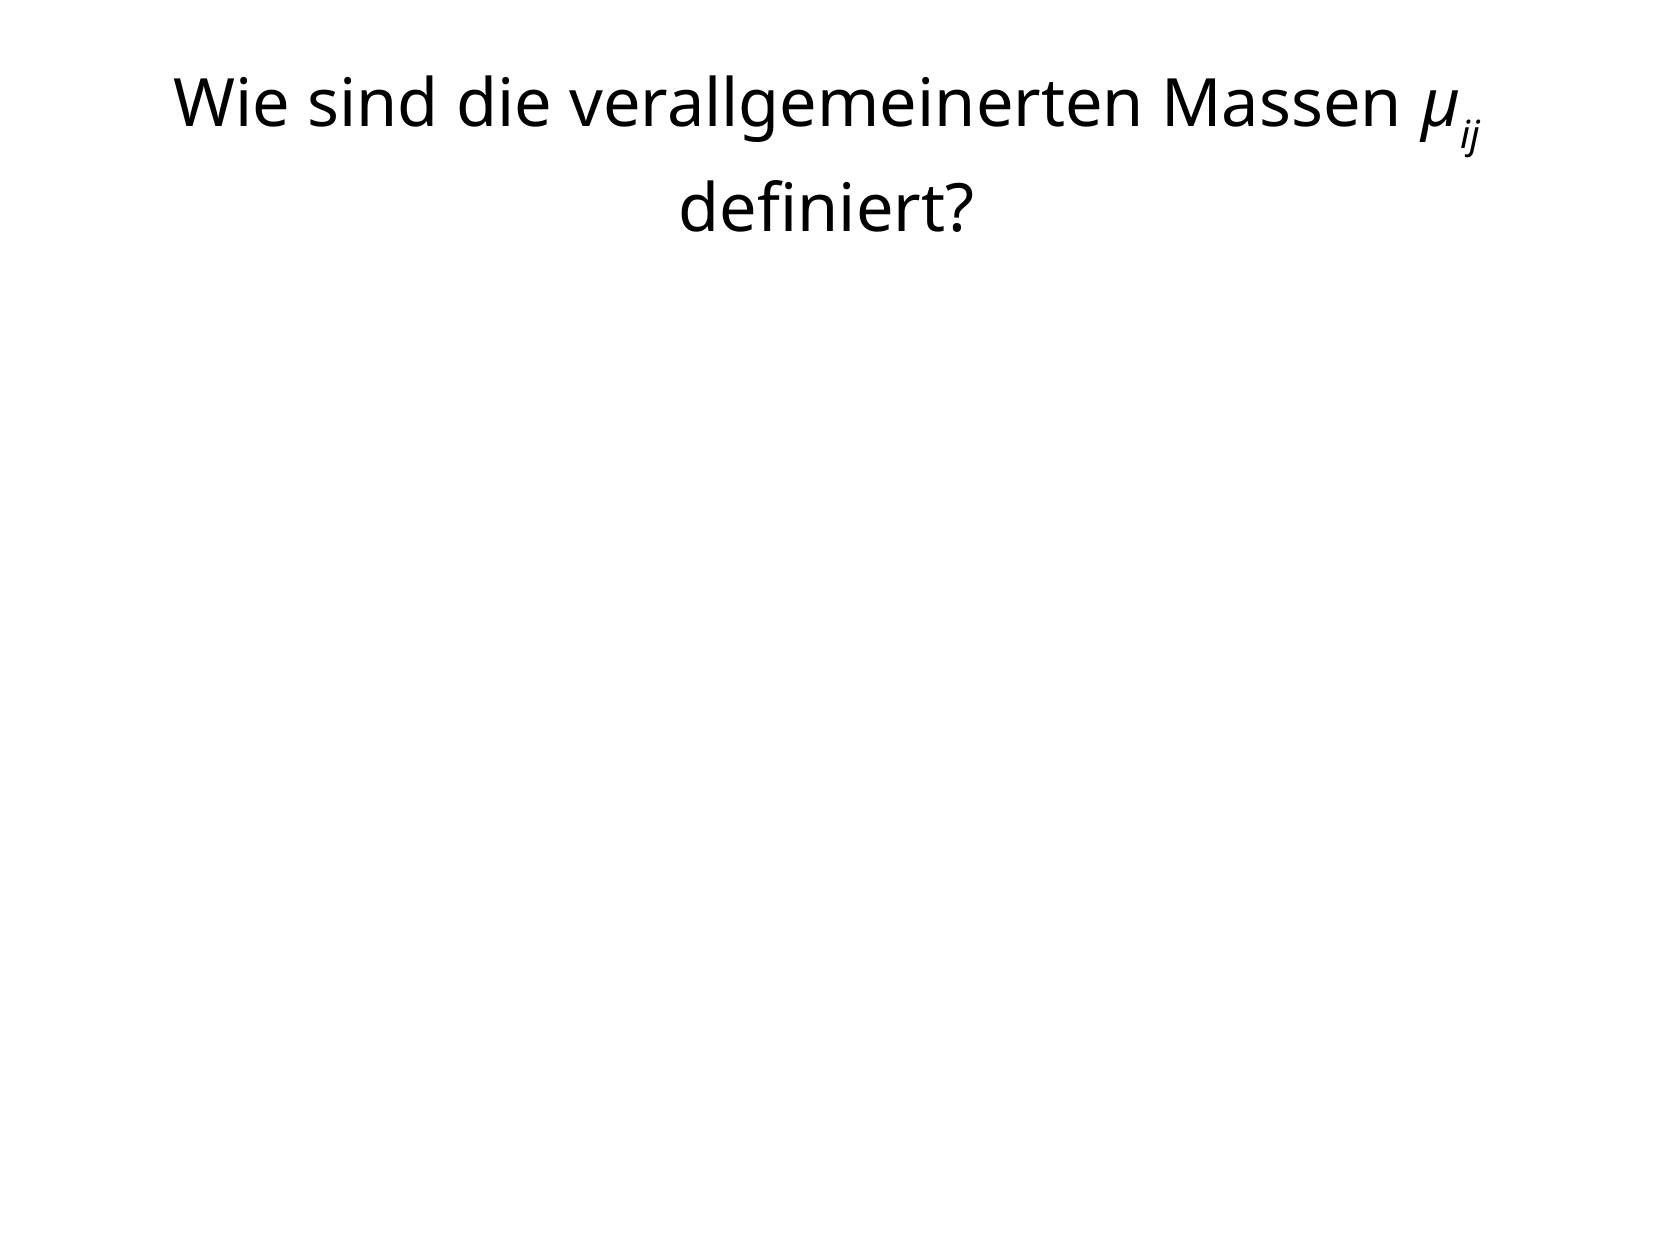

# Wie sind die verallgemeinerten Massen μij definiert?